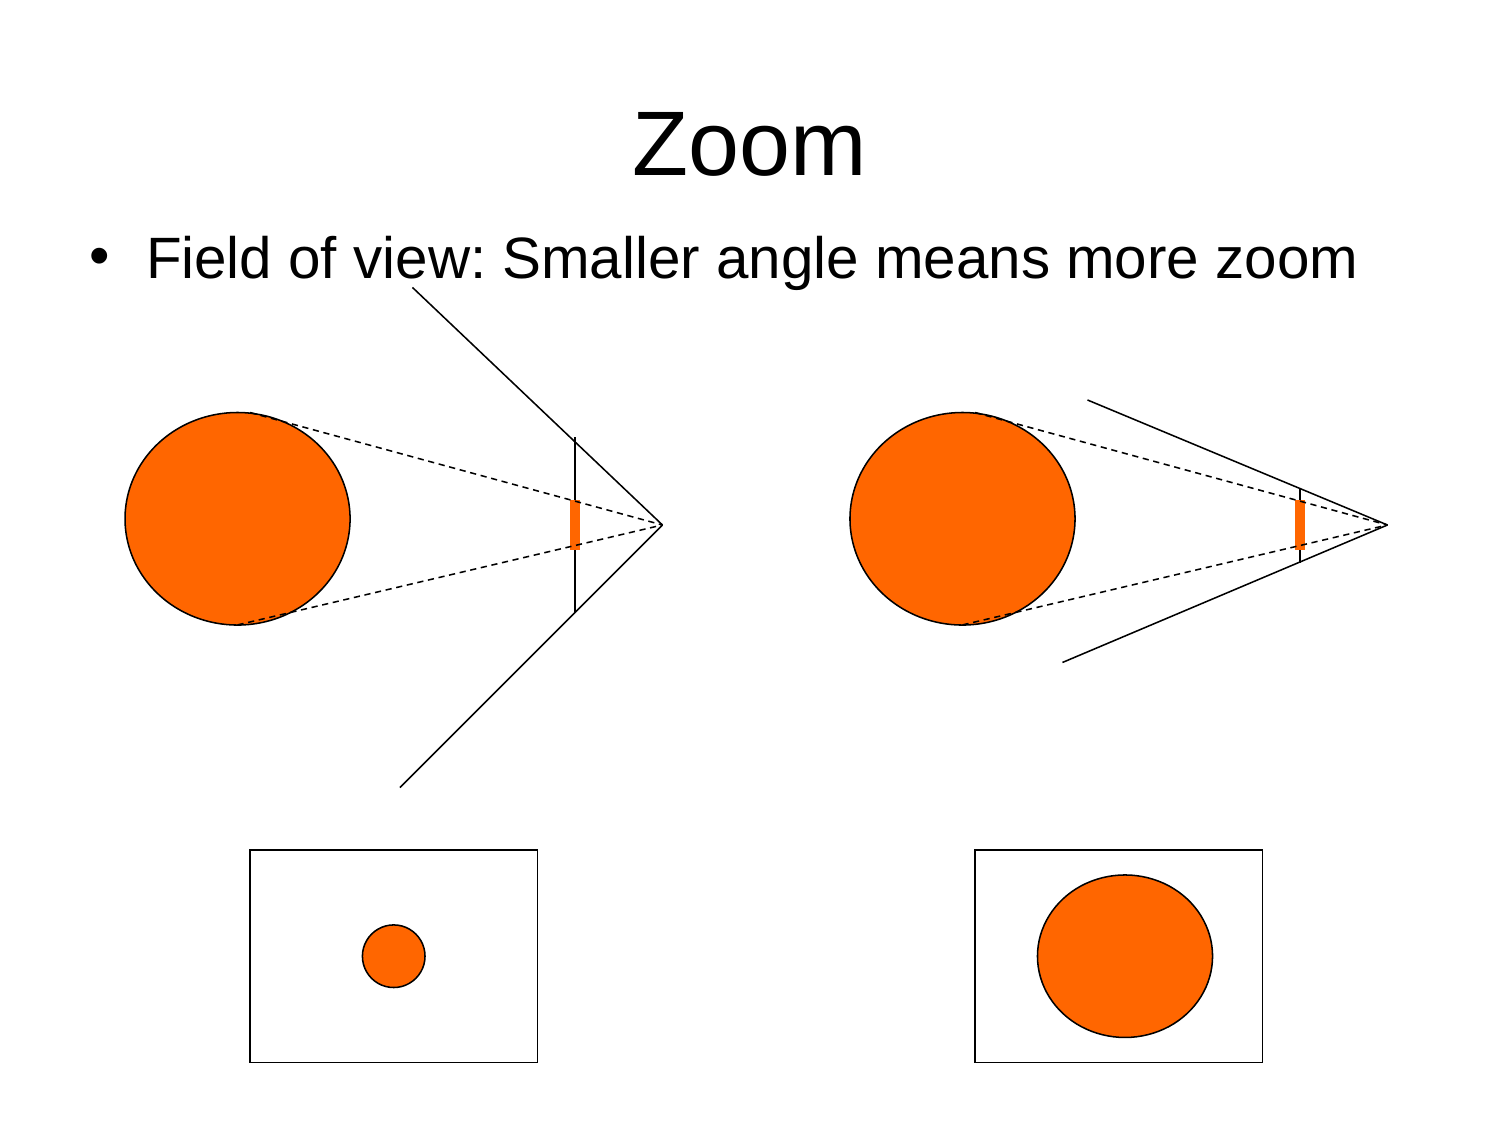

# Zoom
Field of view: Smaller angle means more zoom